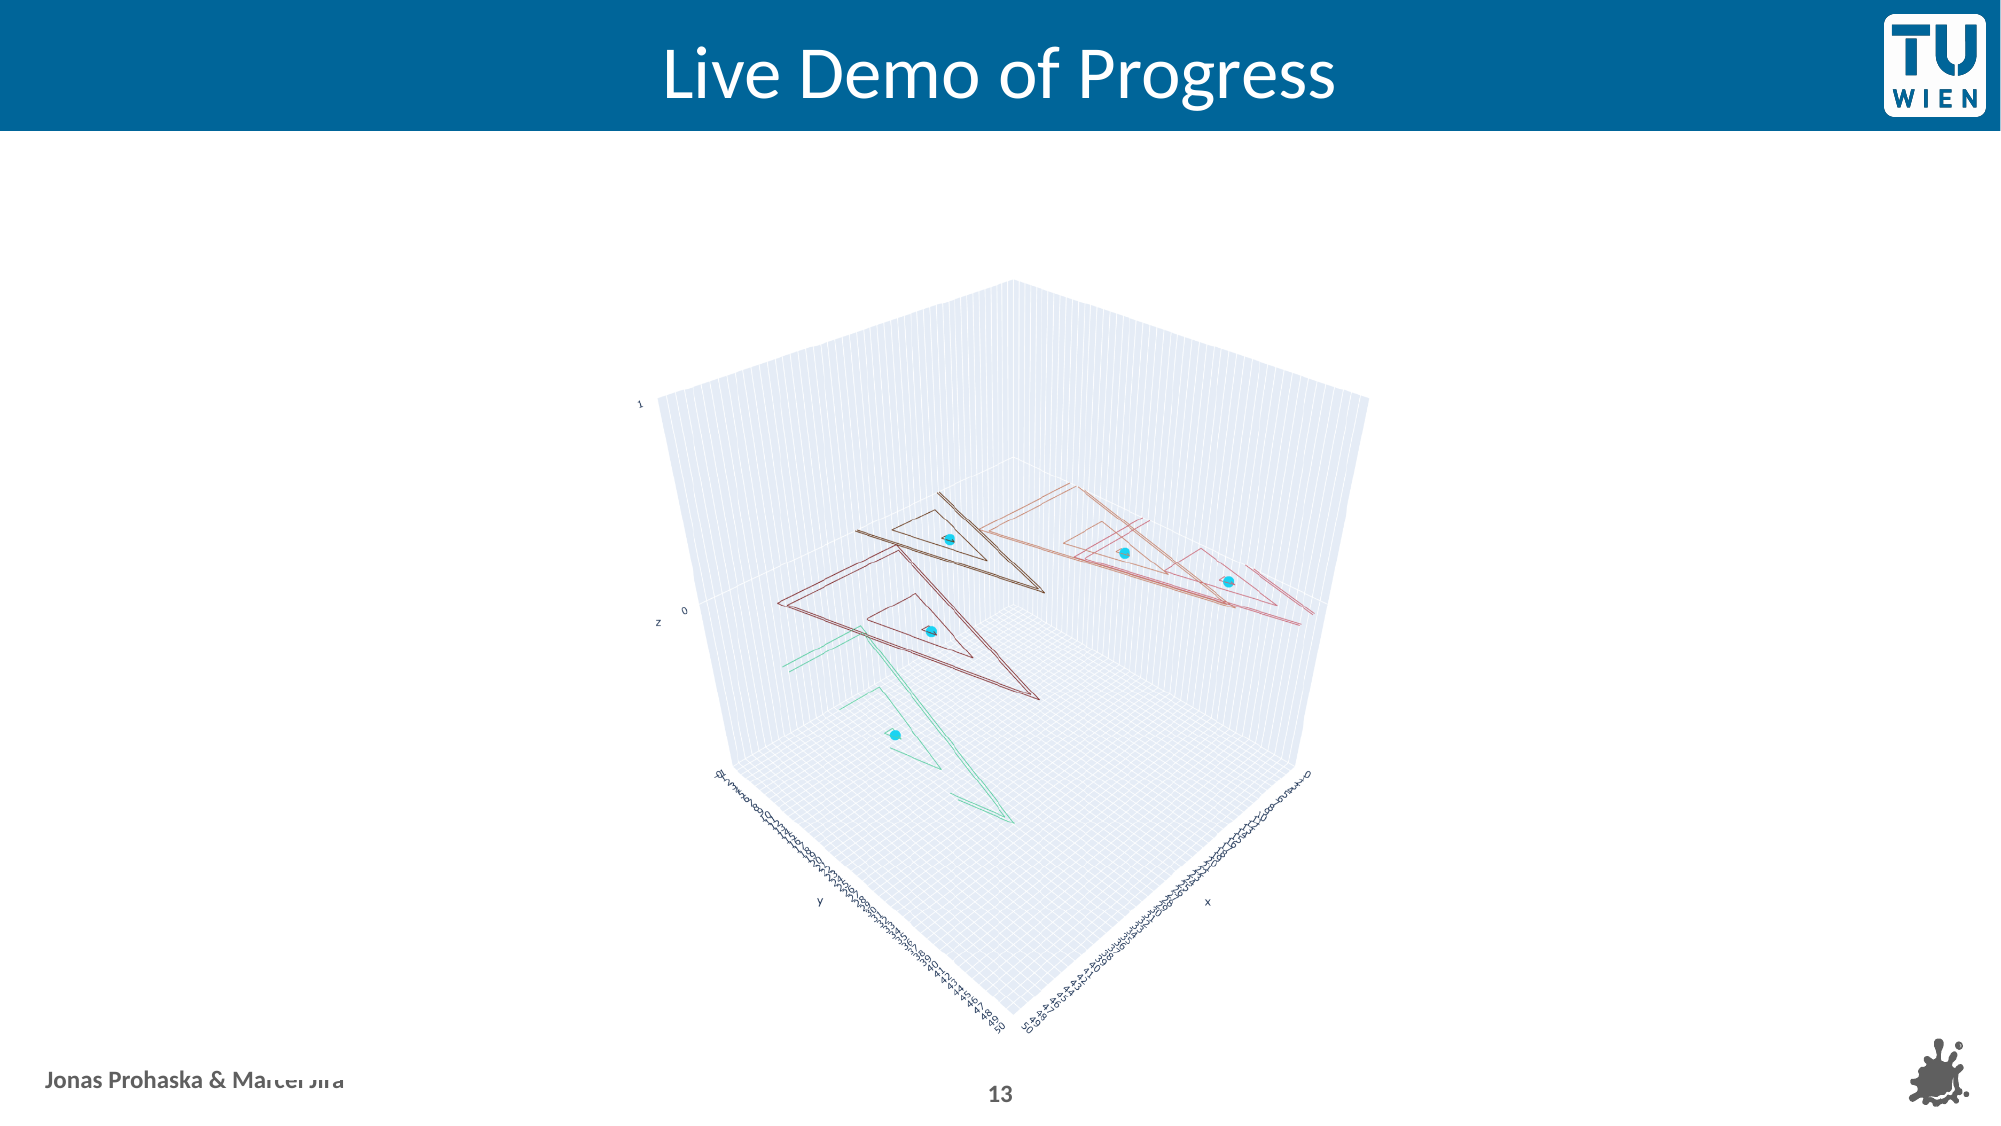

Live Demo of Progress
Jonas Prohaska & Marcel Jira